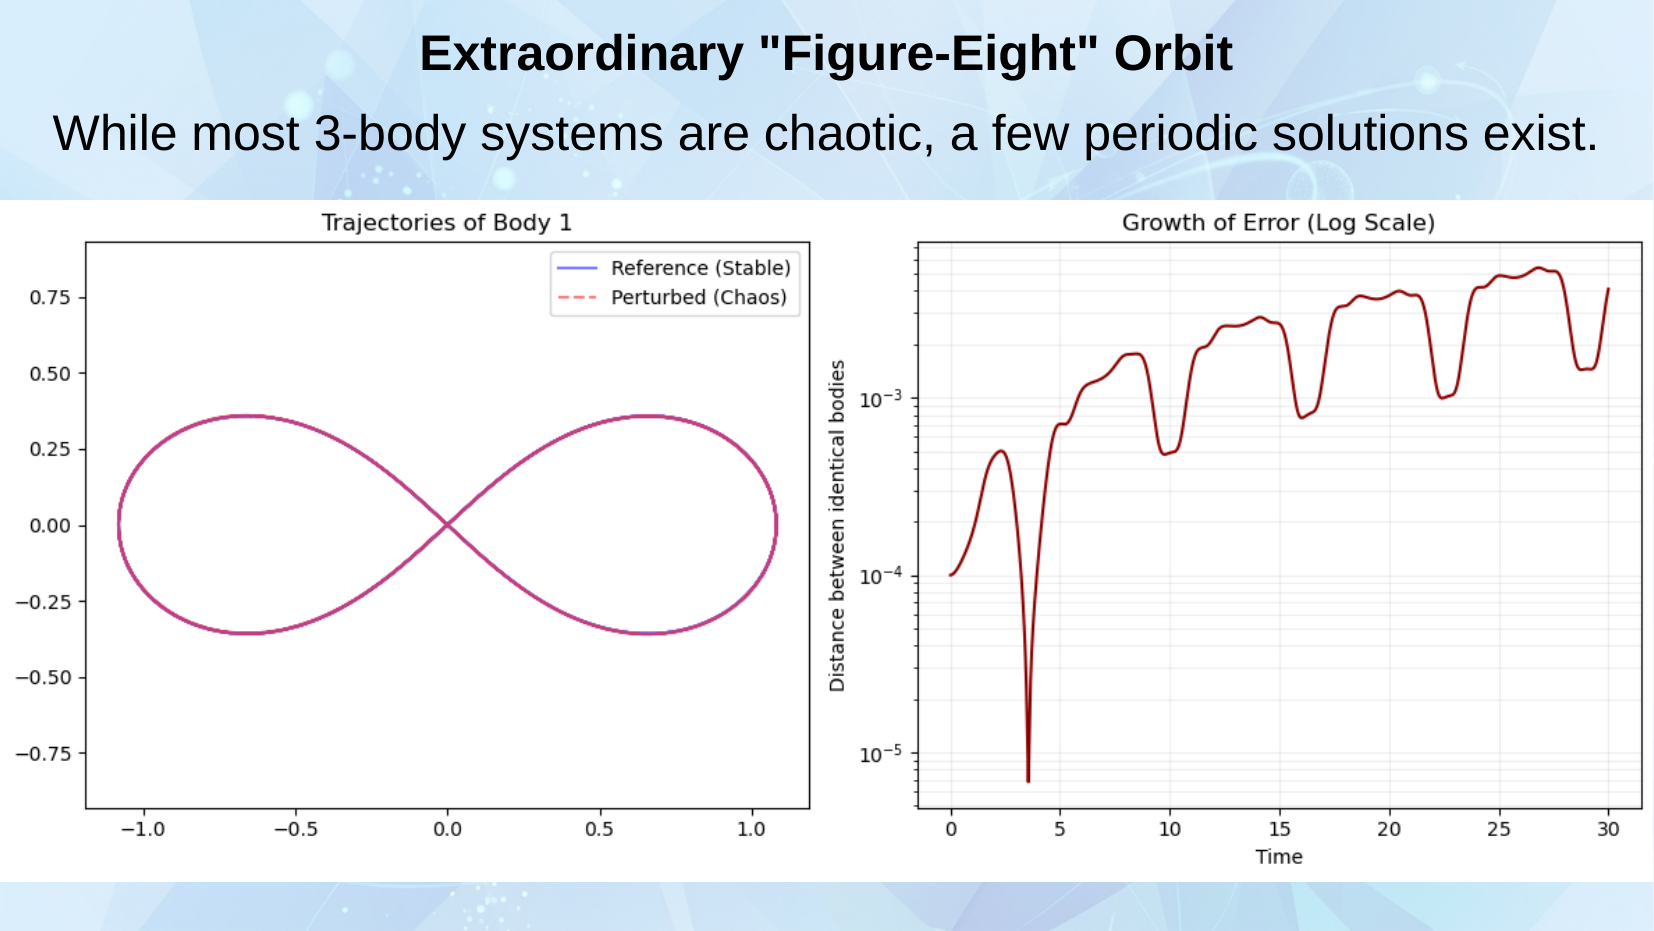

Extraordinary "Figure-Eight" Orbit
While most 3-body systems are chaotic, a few periodic solutions exist.